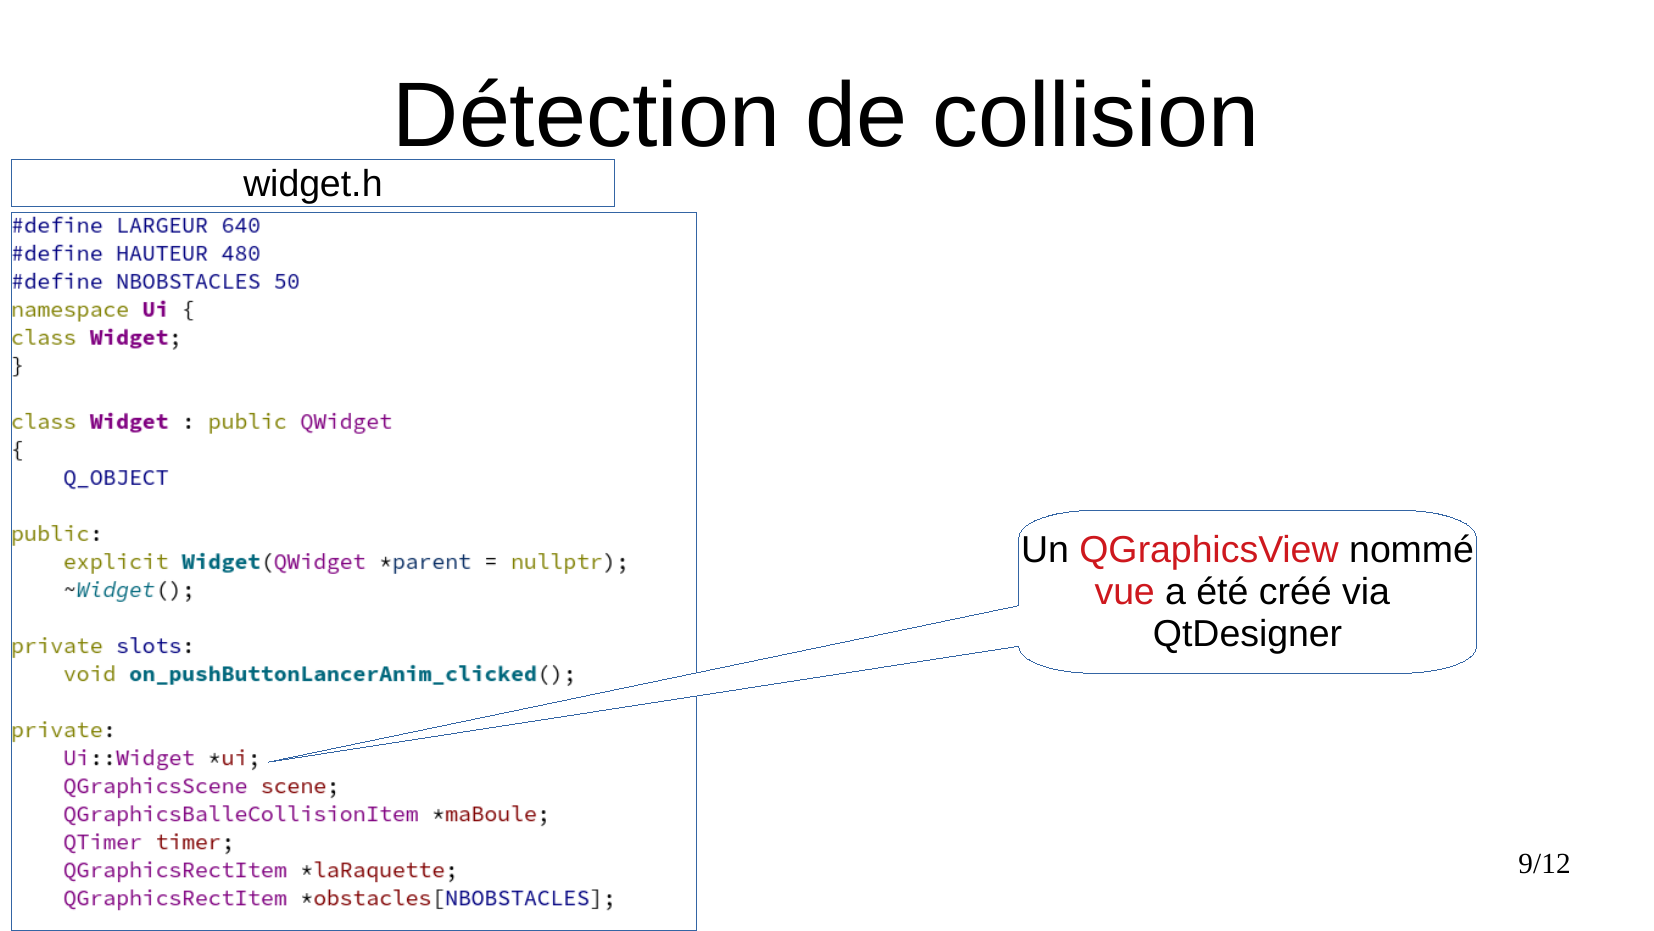

# Détection de collision
widget.h
Un QGraphicsView nommé
vue a été créé via
QtDesigner
9